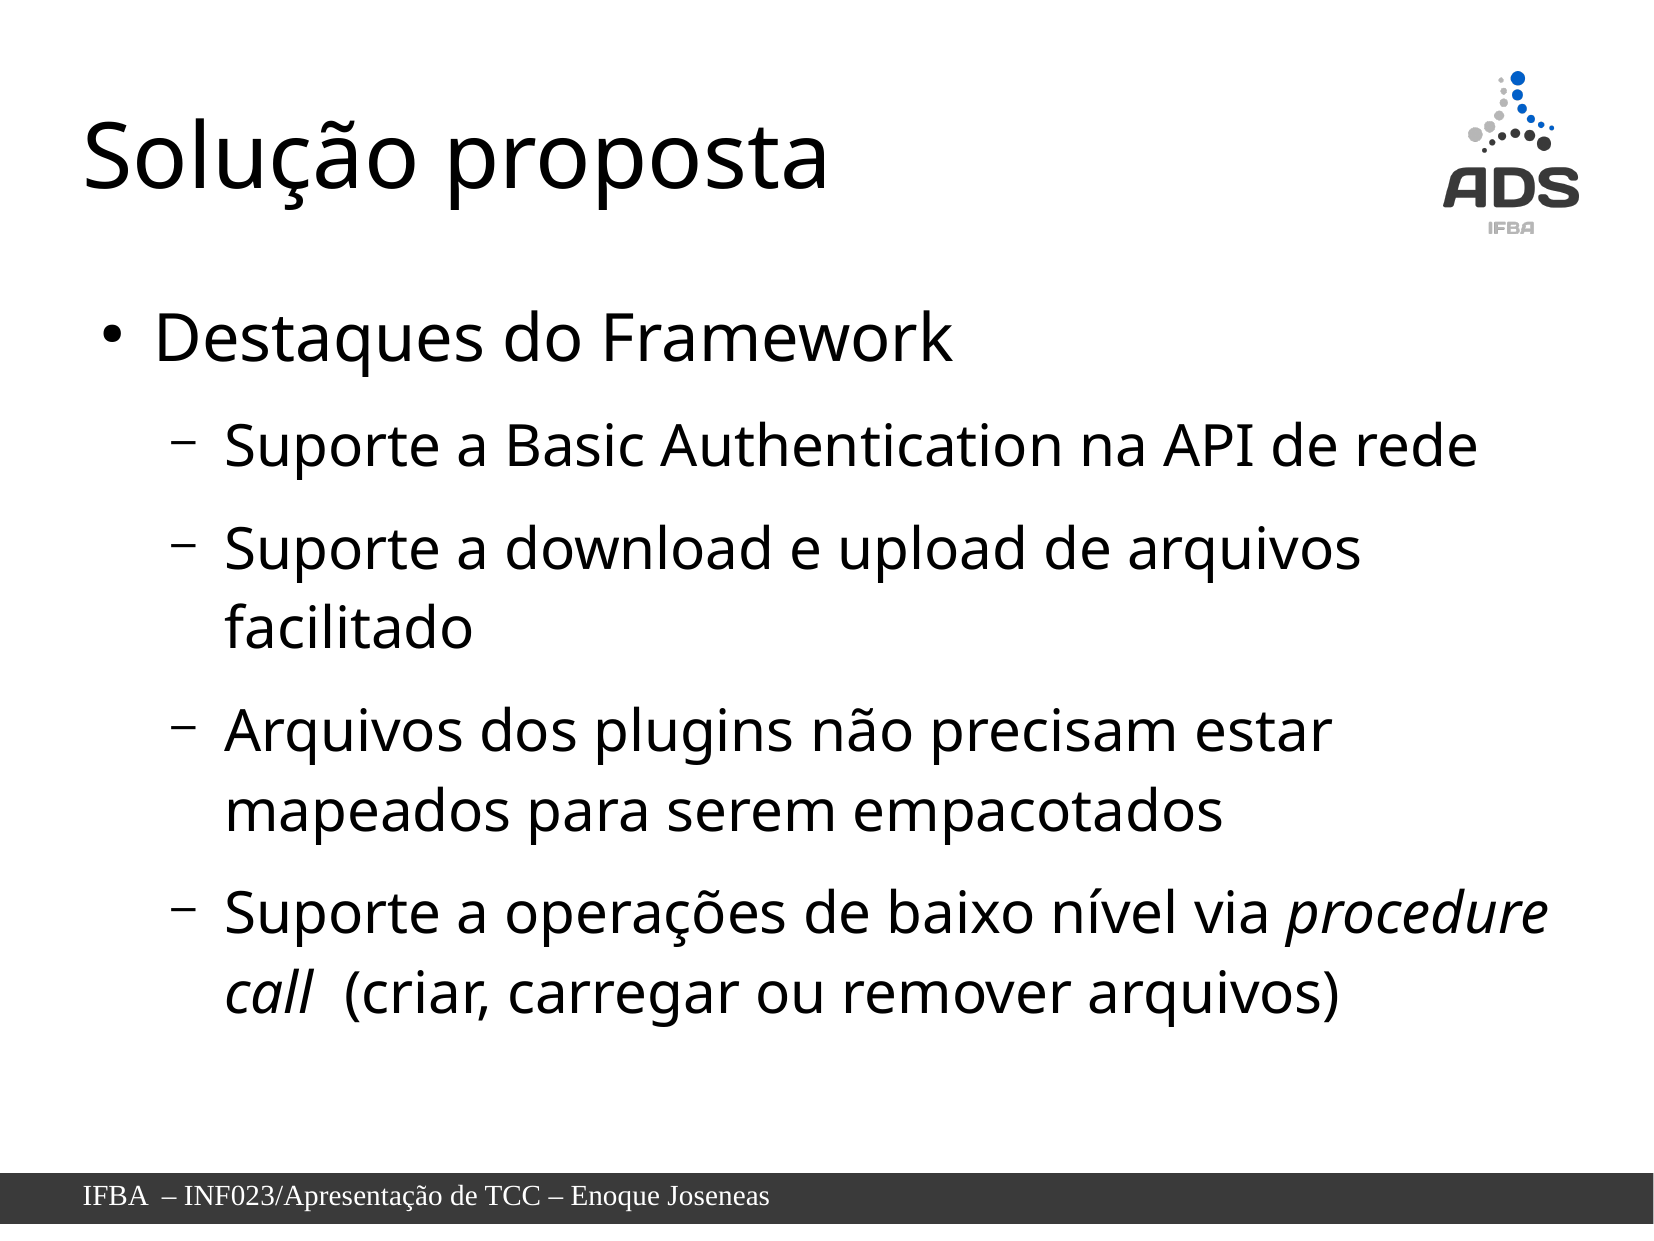

# Solução proposta
Destaques do Framework
Suporte a Basic Authentication na API de rede
Suporte a download e upload de arquivos facilitado
Arquivos dos plugins não precisam estar mapeados para serem empacotados
Suporte a operações de baixo nível via procedure call (criar, carregar ou remover arquivos)